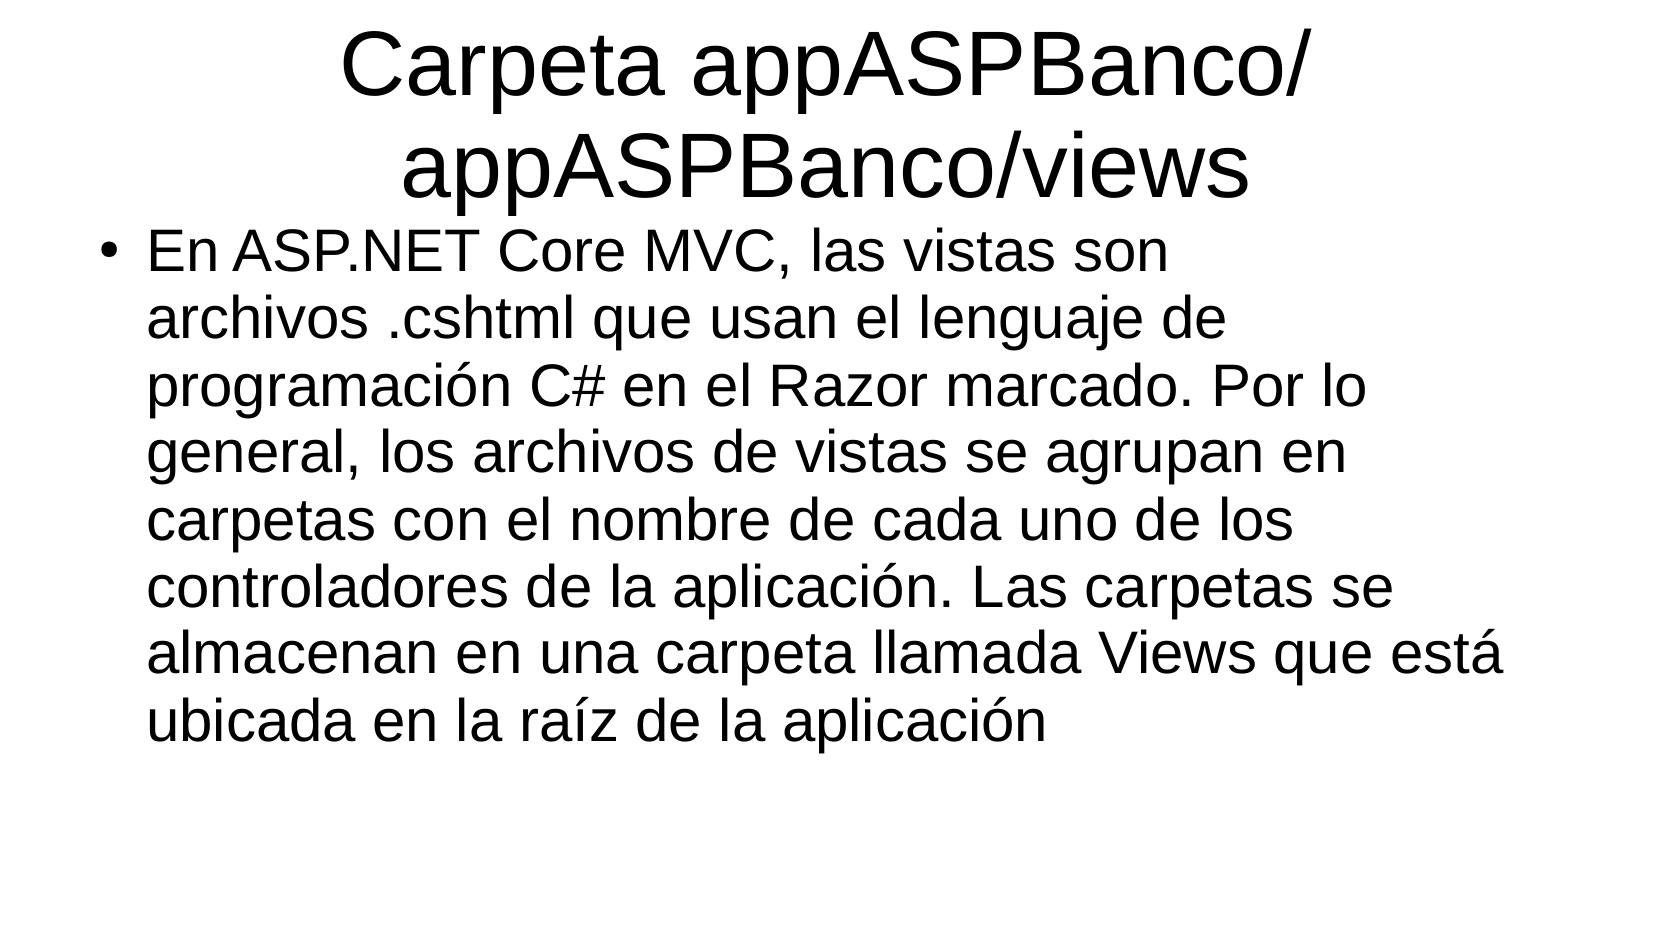

# Carpeta appASPBanco/ appASPBanco/views
En ASP.NET Core MVC, las vistas son archivos .cshtml que usan el lenguaje de programación C# en el Razor marcado. Por lo general, los archivos de vistas se agrupan en carpetas con el nombre de cada uno de los controladores de la aplicación. Las carpetas se almacenan en una carpeta llamada Views que está ubicada en la raíz de la aplicación